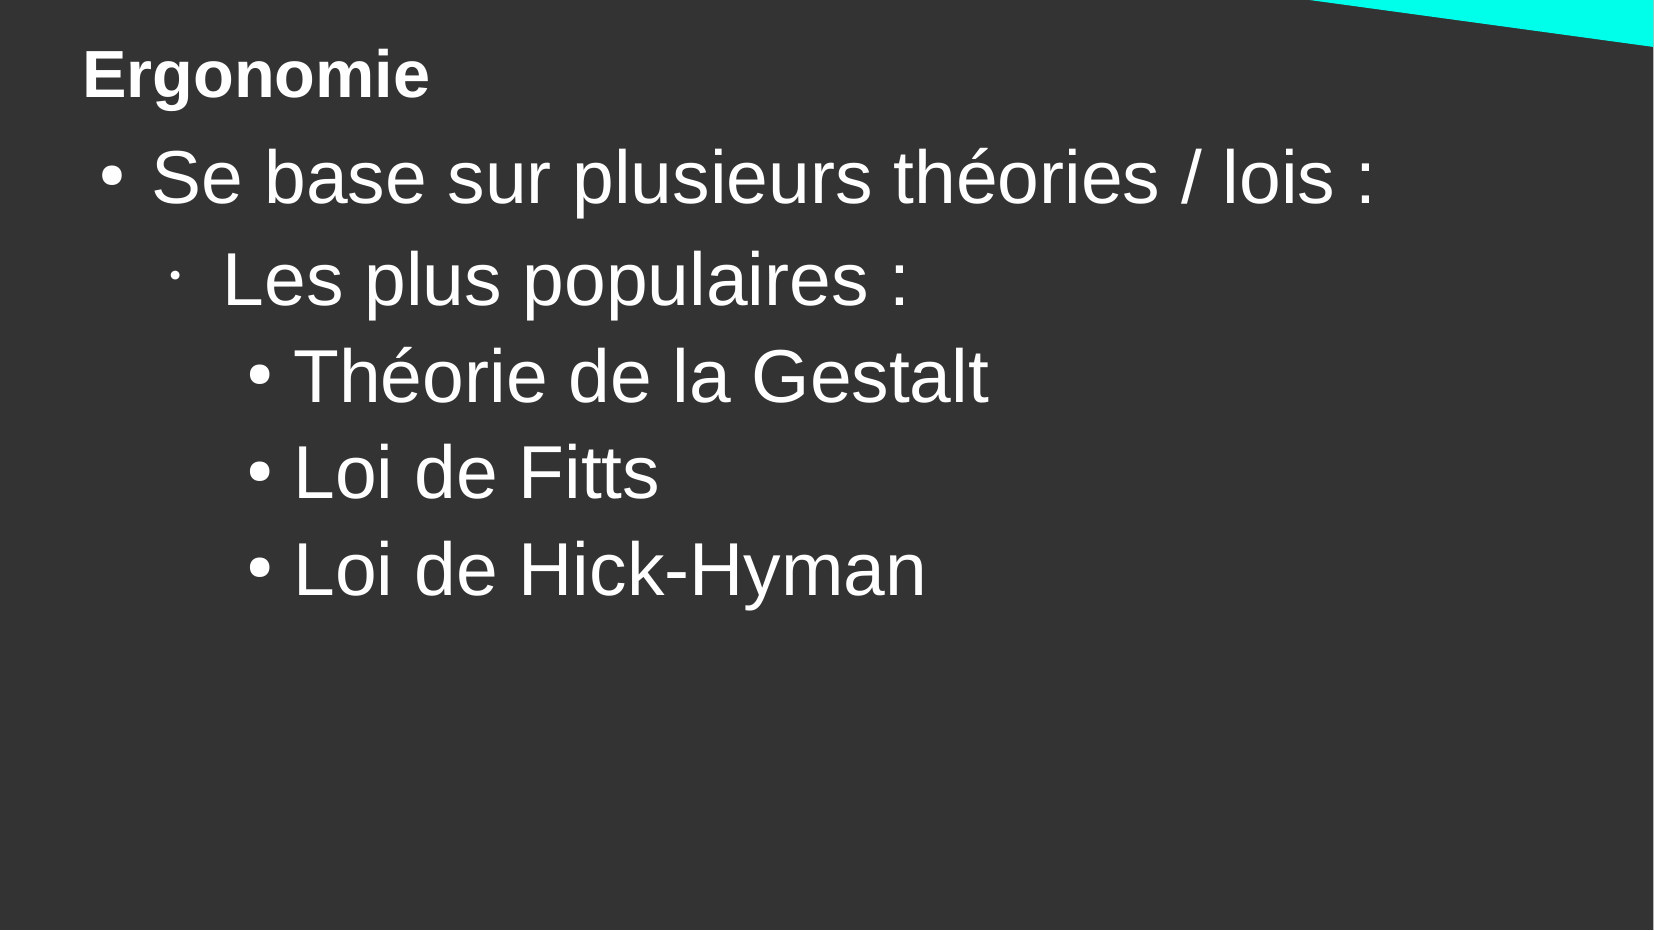

# Ergonomie
Se base sur plusieurs théories / lois :
Les plus populaires :
Théorie de la Gestalt
Loi de Fitts
Loi de Hick-Hyman